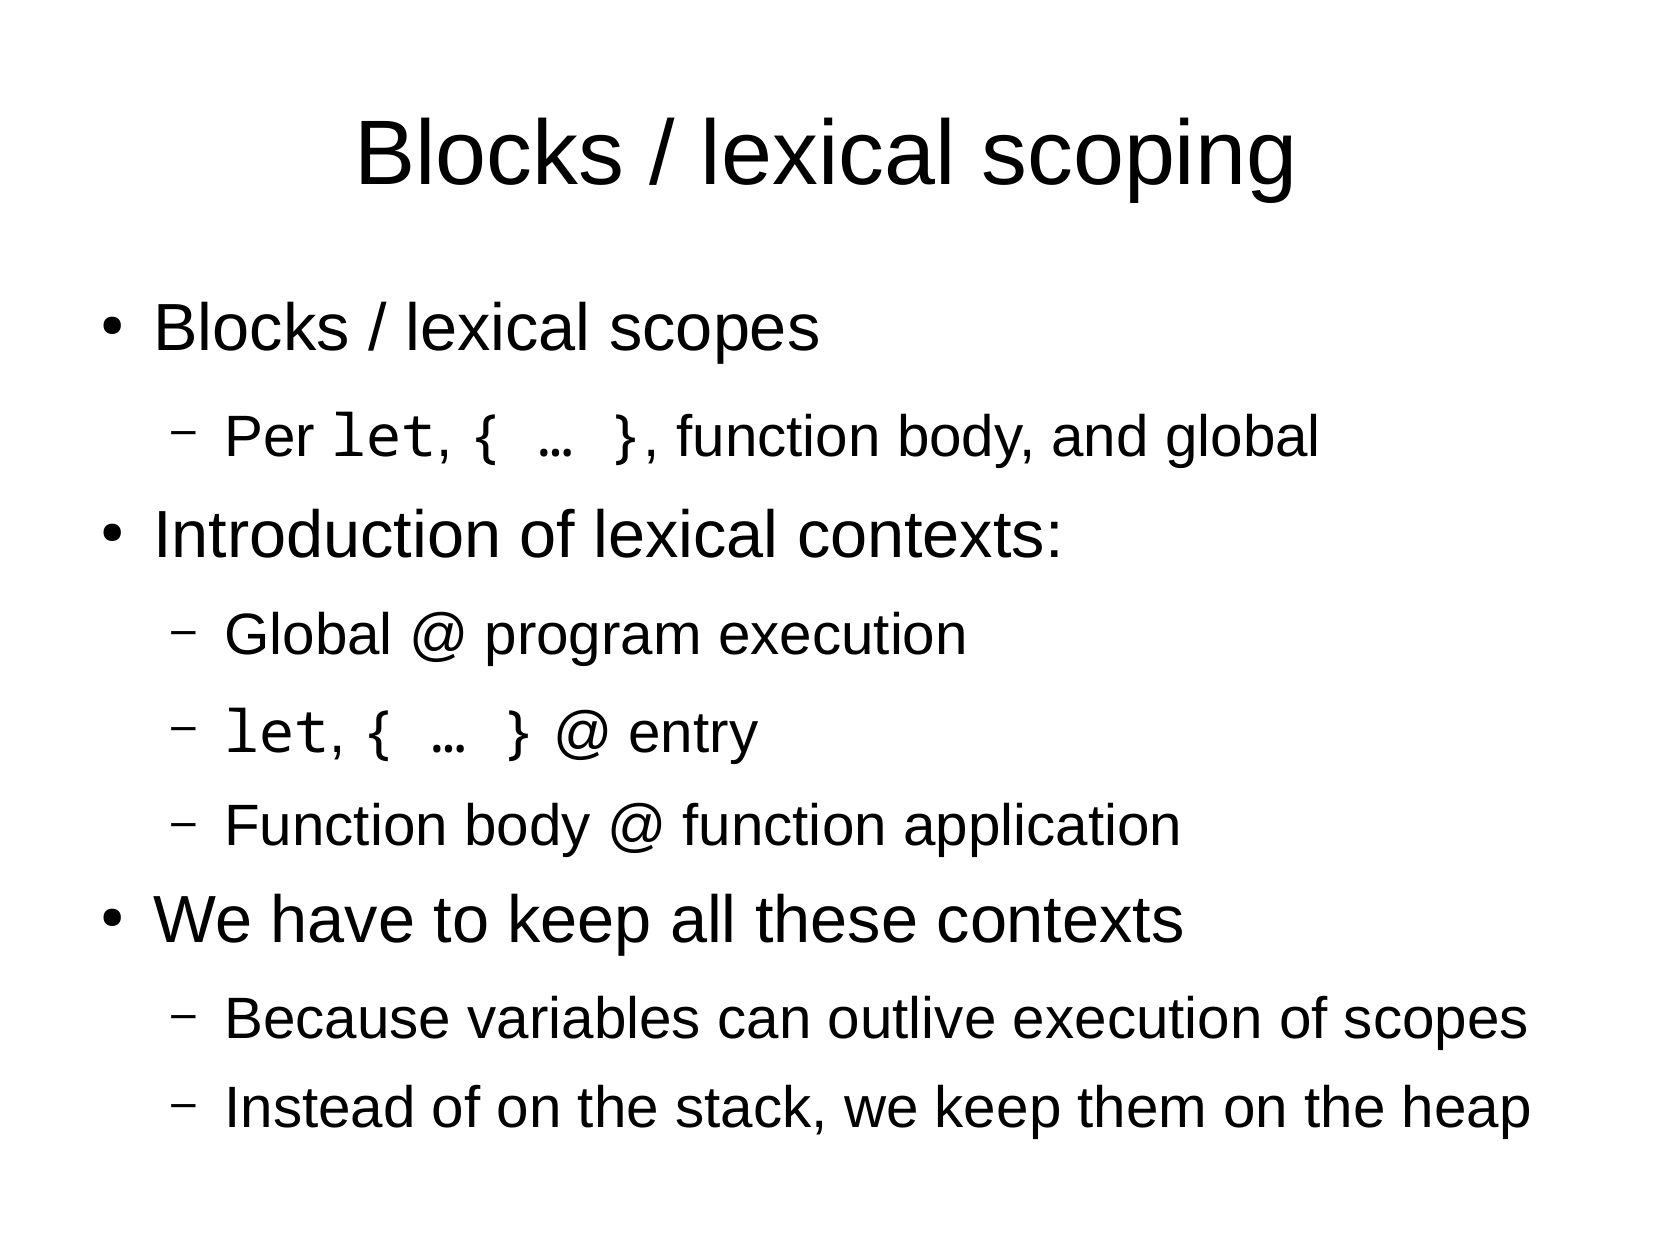

# Blocks / lexical scoping
Blocks / lexical scopes
Per let, { … }, function body, and global
Introduction of lexical contexts:
Global @ program execution
let, { … } @ entry
Function body @ function application
We have to keep all these contexts
Because variables can outlive execution of scopes
Instead of on the stack, we keep them on the heap